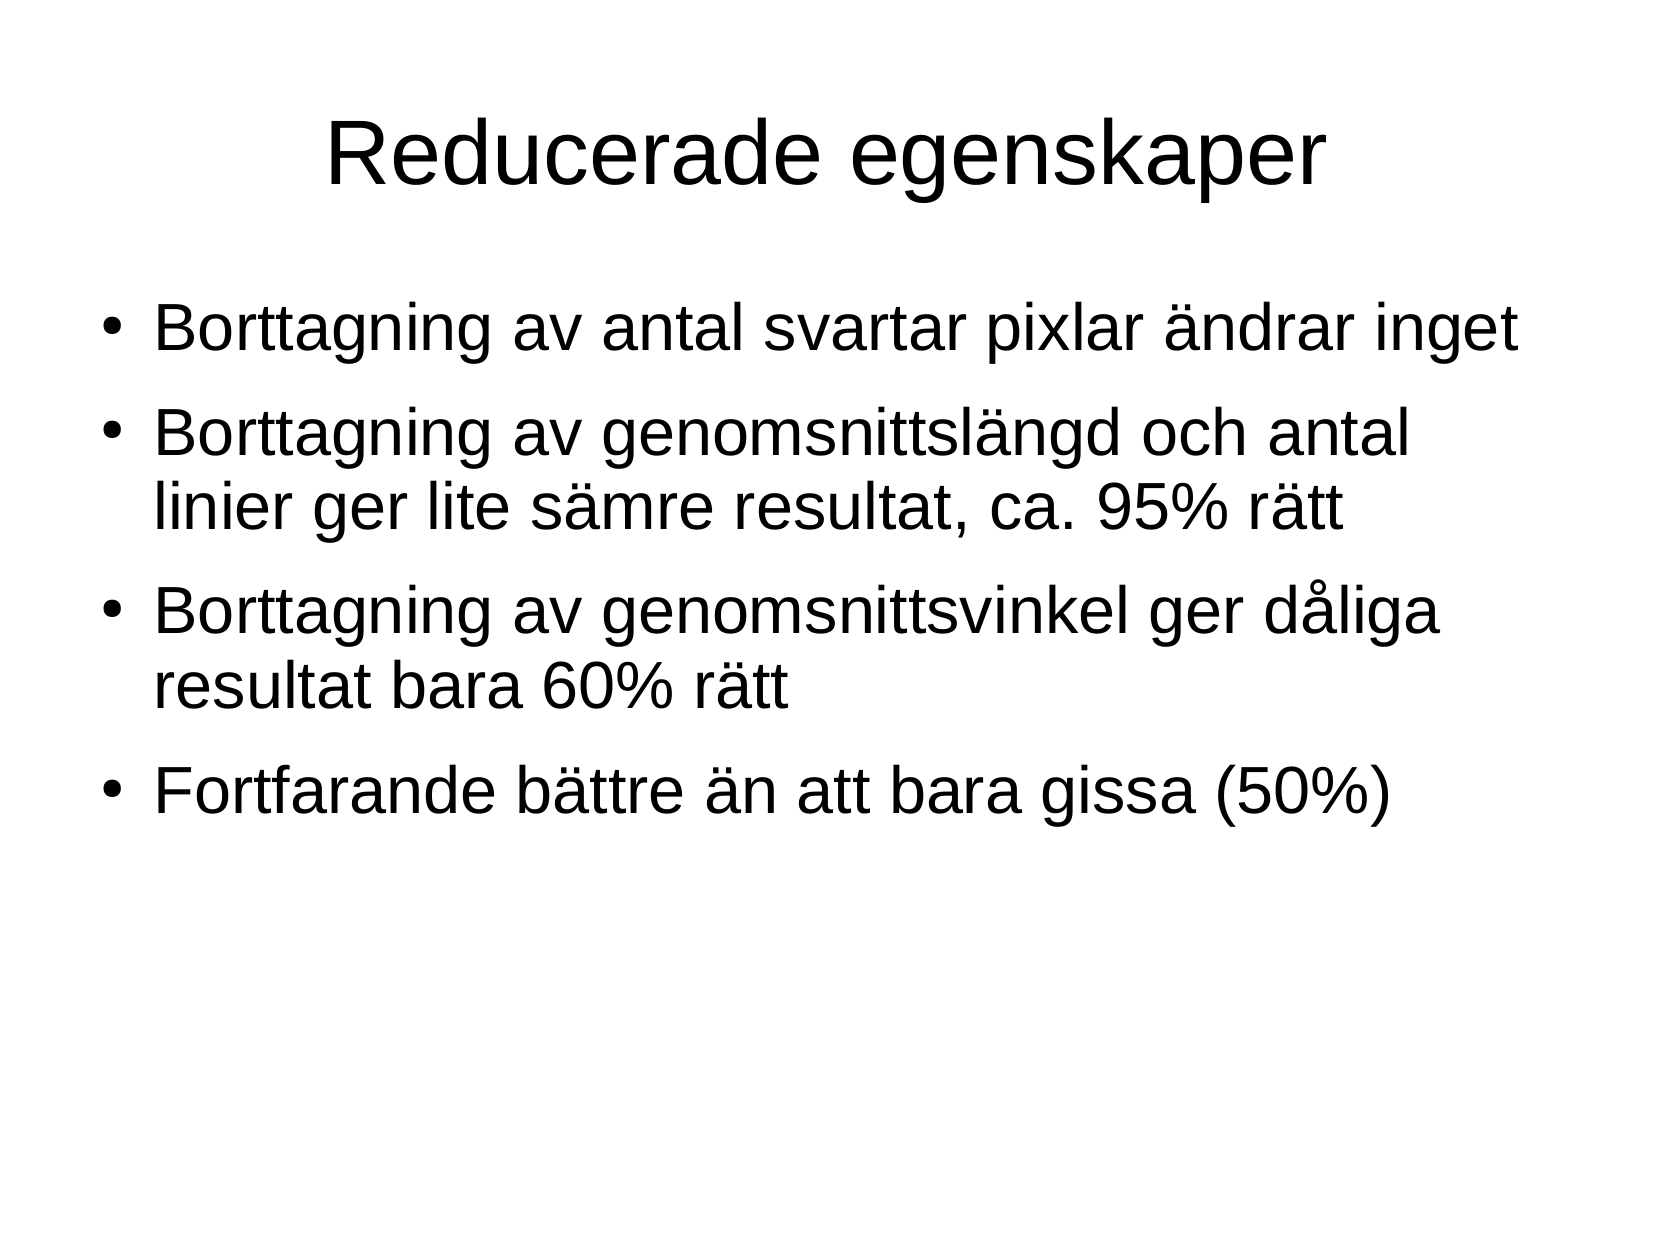

# Reducerade egenskaper
Borttagning av antal svartar pixlar ändrar inget
Borttagning av genomsnittslängd och antal linier ger lite sämre resultat, ca. 95% rätt
Borttagning av genomsnittsvinkel ger dåliga resultat bara 60% rätt
Fortfarande bättre än att bara gissa (50%)